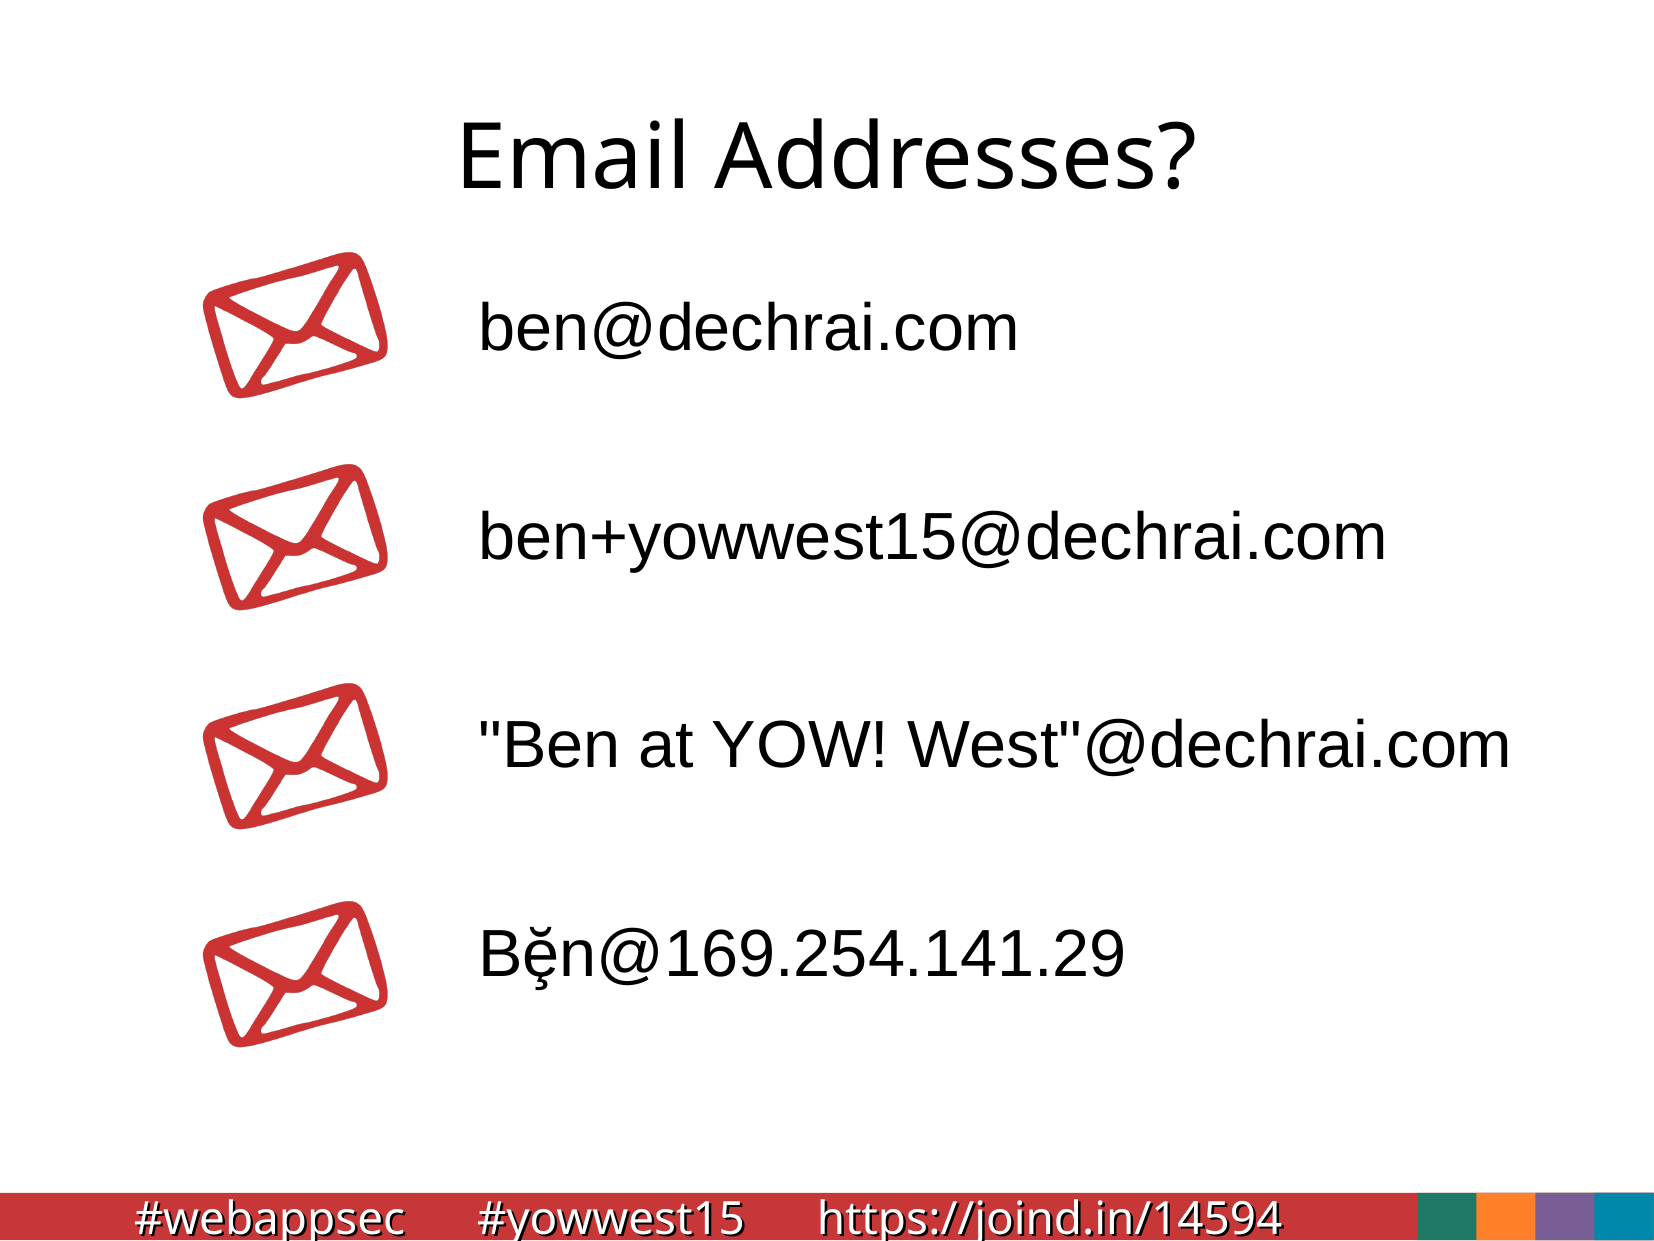

# Email Addresses?
ben@dechrai.com
ben+yowwest15@dechrai.com
"Ben at YOW! West"@dechrai.com
Bḝn@169.254.141.29